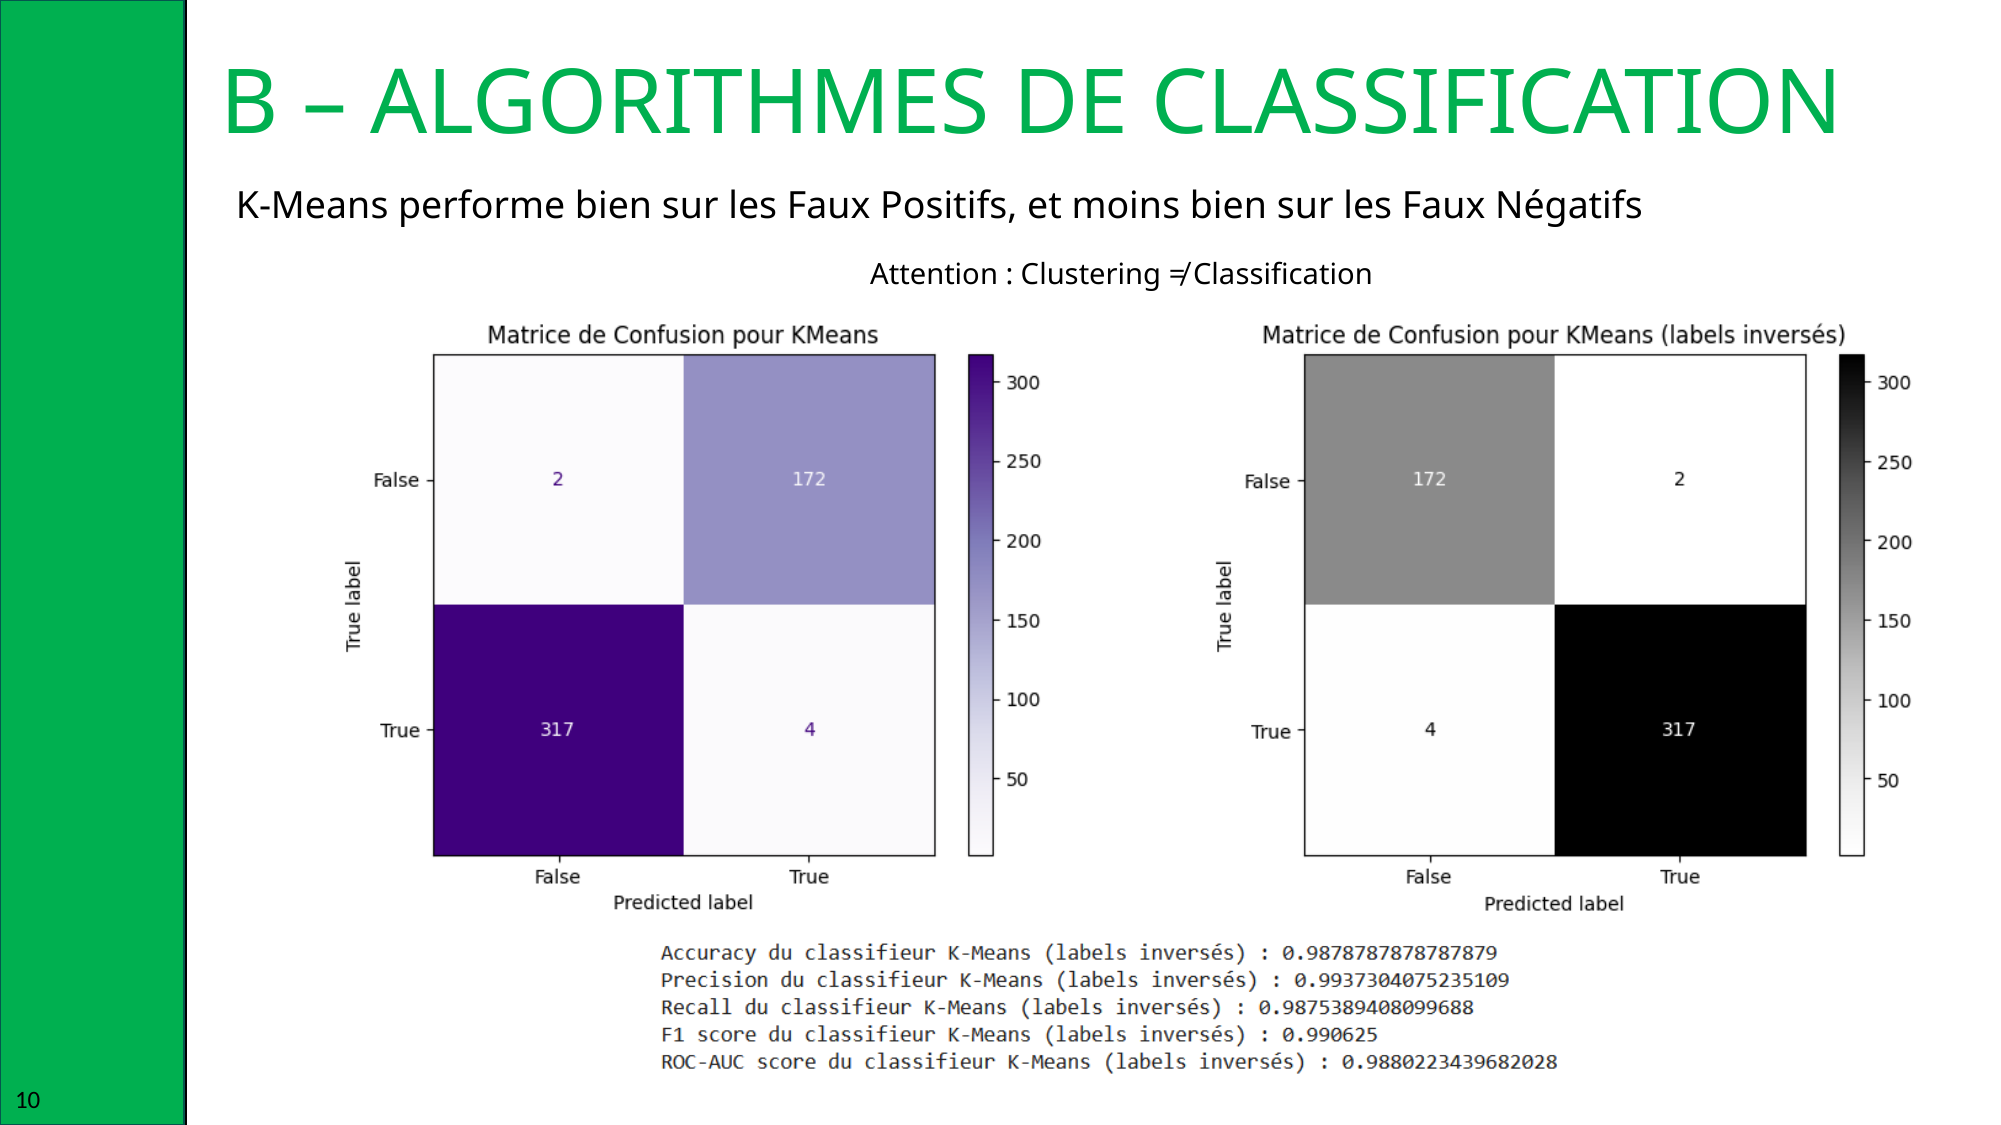

# B – Algorithmes de classification
K-Means performe bien sur les Faux Positifs, et moins bien sur les Faux Négatifs
Attention : Clustering ≠ Classification